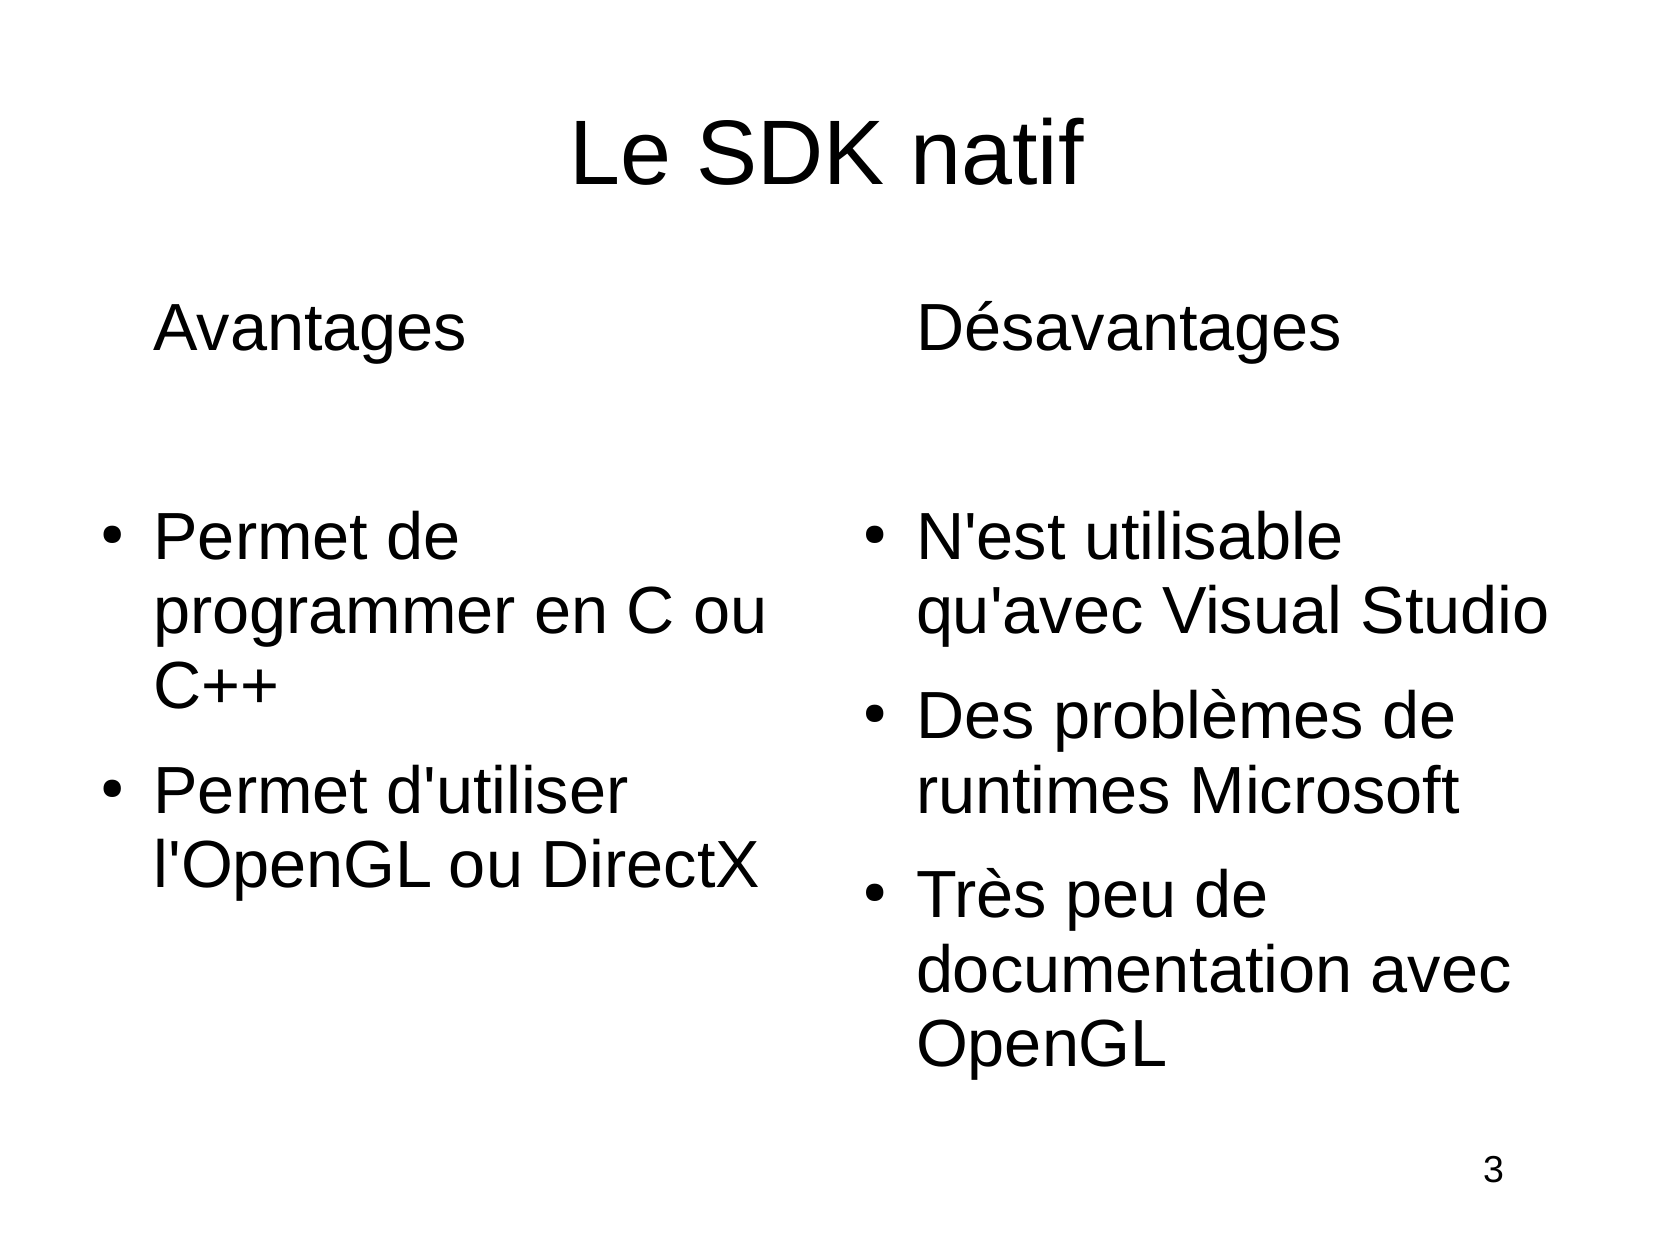

# Le SDK natif
Avantages
Permet de programmer en C ou C++
Permet d'utiliser l'OpenGL ou DirectX
Désavantages
N'est utilisable qu'avec Visual Studio
Des problèmes de runtimes Microsoft
Très peu de documentation avec OpenGL